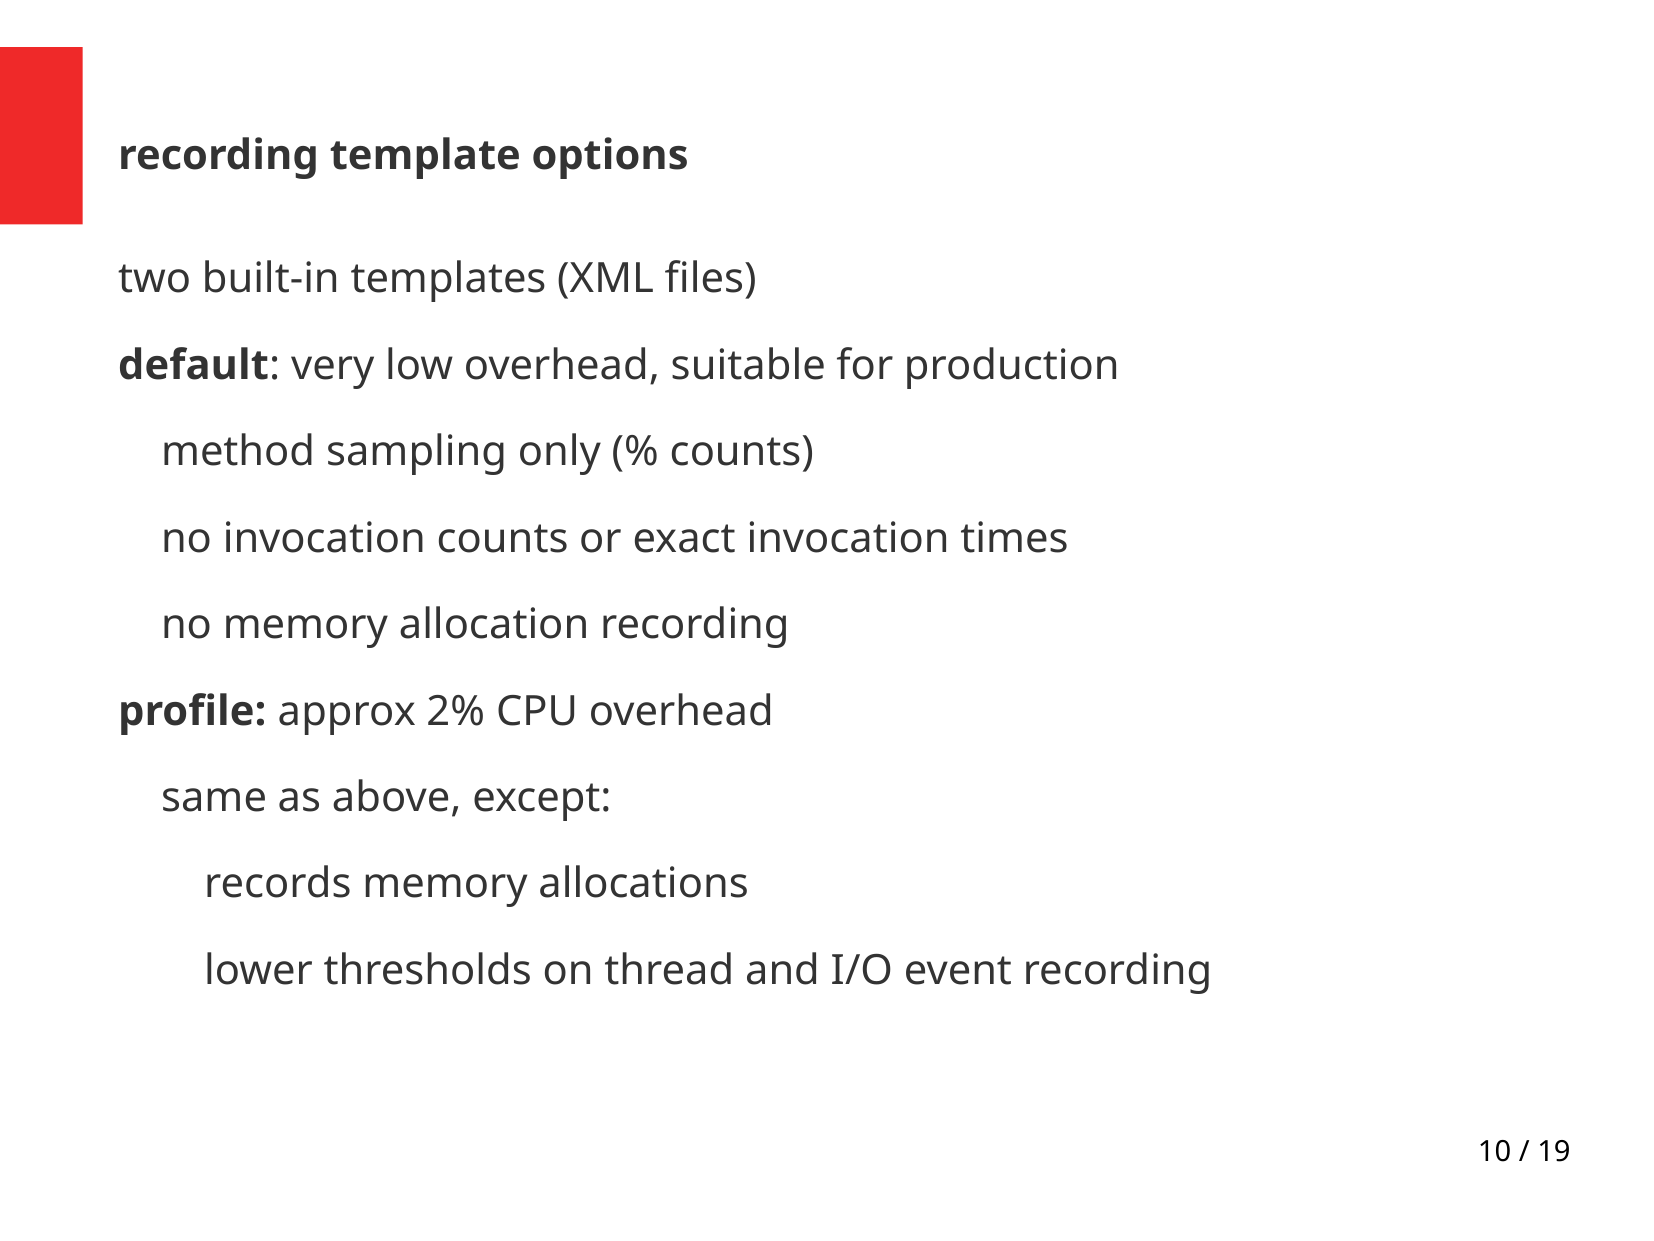

# recording template options
two built-in templates (XML files)
default: very low overhead, suitable for production
 method sampling only (% counts)
 no invocation counts or exact invocation times
 no memory allocation recording
profile: approx 2% CPU overhead
 same as above, except:
 records memory allocations
 lower thresholds on thread and I/O event recording
10